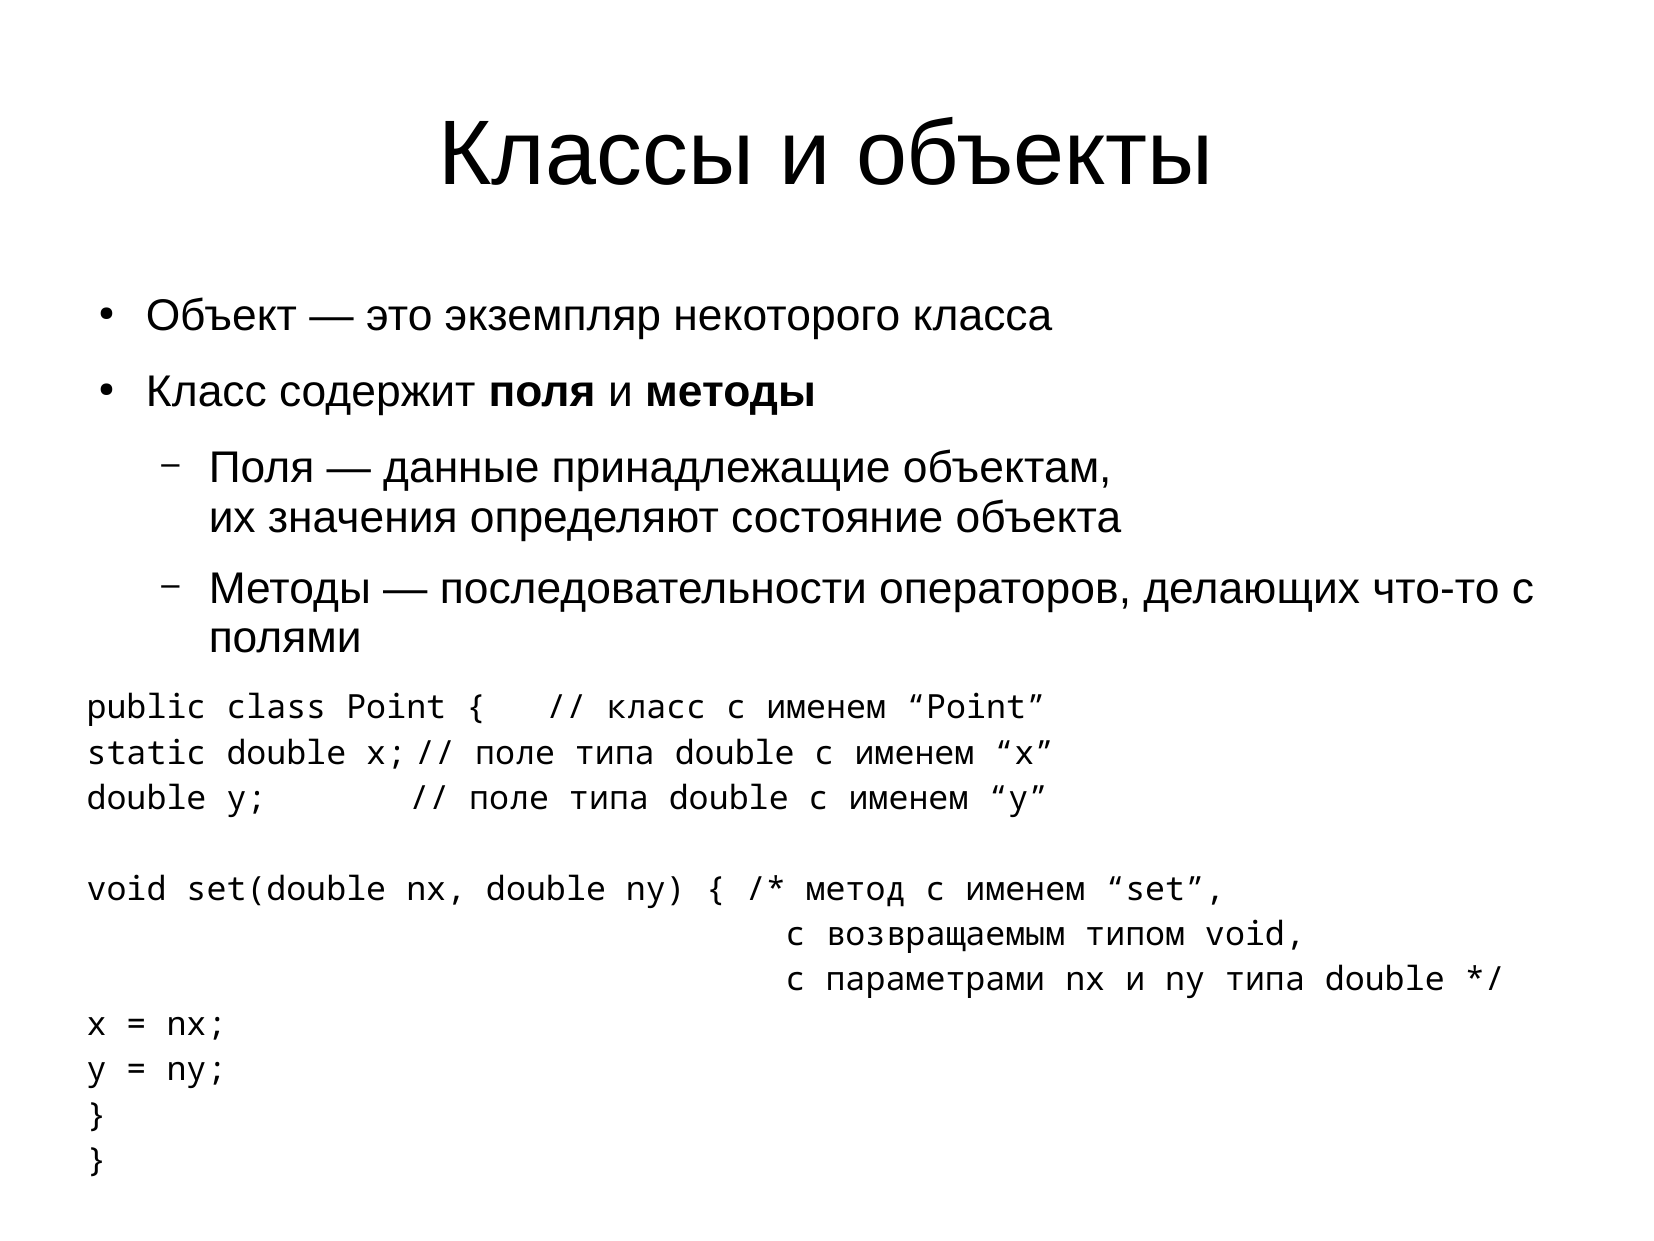

# Классы и объекты
Объект — это экземпляр некоторого класса
Класс содержит поля и методы
Поля — данные принадлежащие объектам,
их значения определяют состояние объекта
Методы — последовательности операторов, делающих что-то с полями
public class Point {		// класс с именем “Point”
	static double x;	// поле типа double с именем “x”
	double y; 		 // поле типа double с именем “y”
	void set(double nx, double ny) { /* метод с именем “set”,
 с возвращаемым типом void,
 с параметрами nx и ny типа double */
		x = nx;
		y = ny;
	}
}